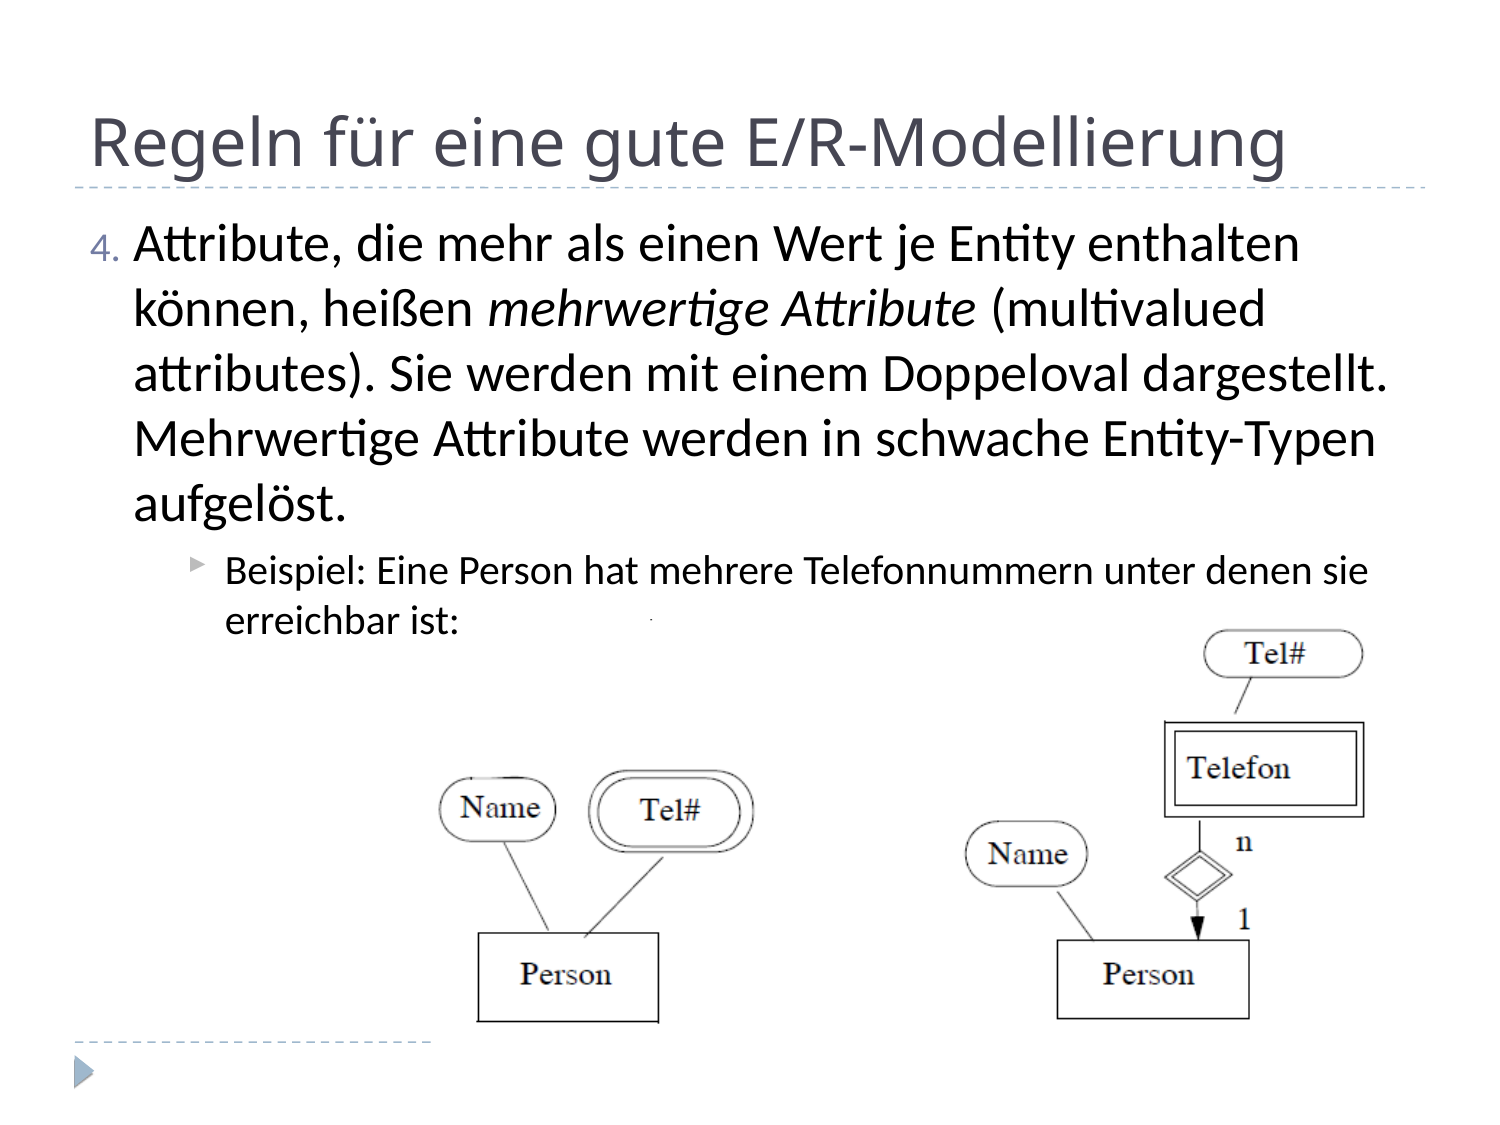

# Regeln für eine gute E/R-Modellierung
Attribute, die mehr als einen Wert je Entity enthalten können, heißen mehrwertige Attribute (multivalued attributes). Sie werden mit einem Doppeloval dargestellt. Mehrwertige Attribute werden in schwache Entity-Typen aufgelöst.
Beispiel: Eine Person hat mehrere Telefonnummern unter denen sie erreichbar ist: